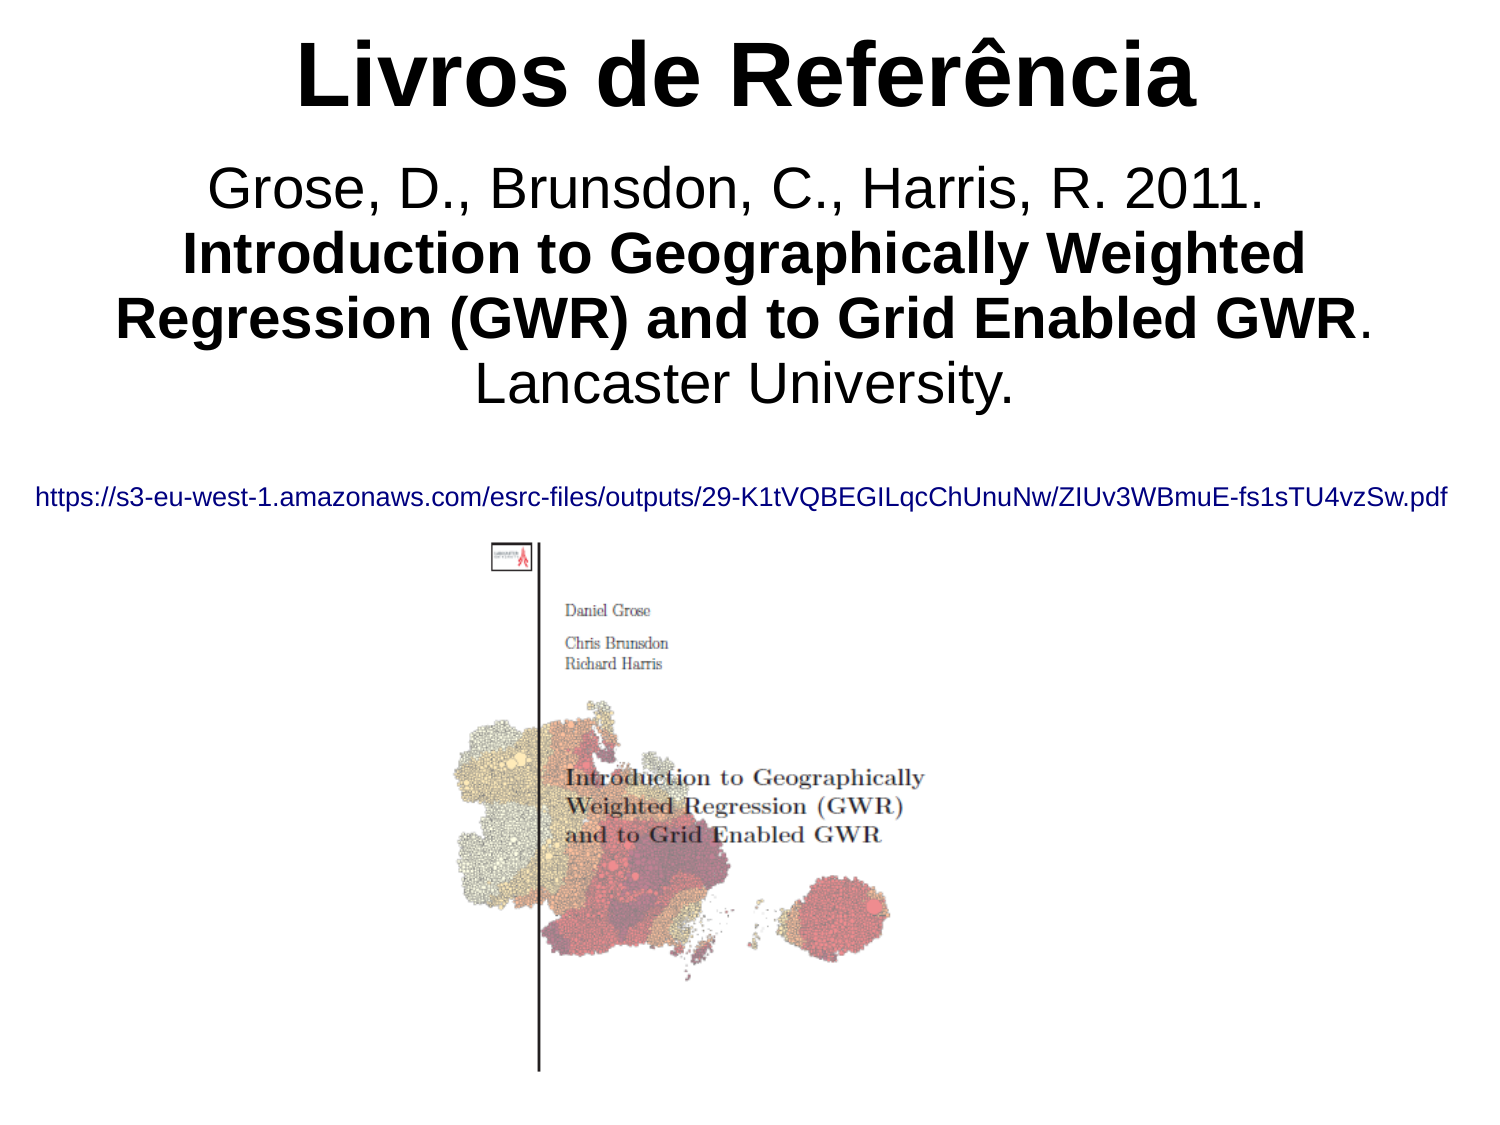

# Livros de Referência
Grose, D., Brunsdon, C., Harris, R. 2011.
Introduction to Geographically Weighted Regression (GWR) and to Grid Enabled GWR. Lancaster University.
https://s3-eu-west-1.amazonaws.com/esrc-files/outputs/29-K1tVQBEGILqcChUnuNw/ZIUv3WBmuE-fs1sTU4vzSw.pdf